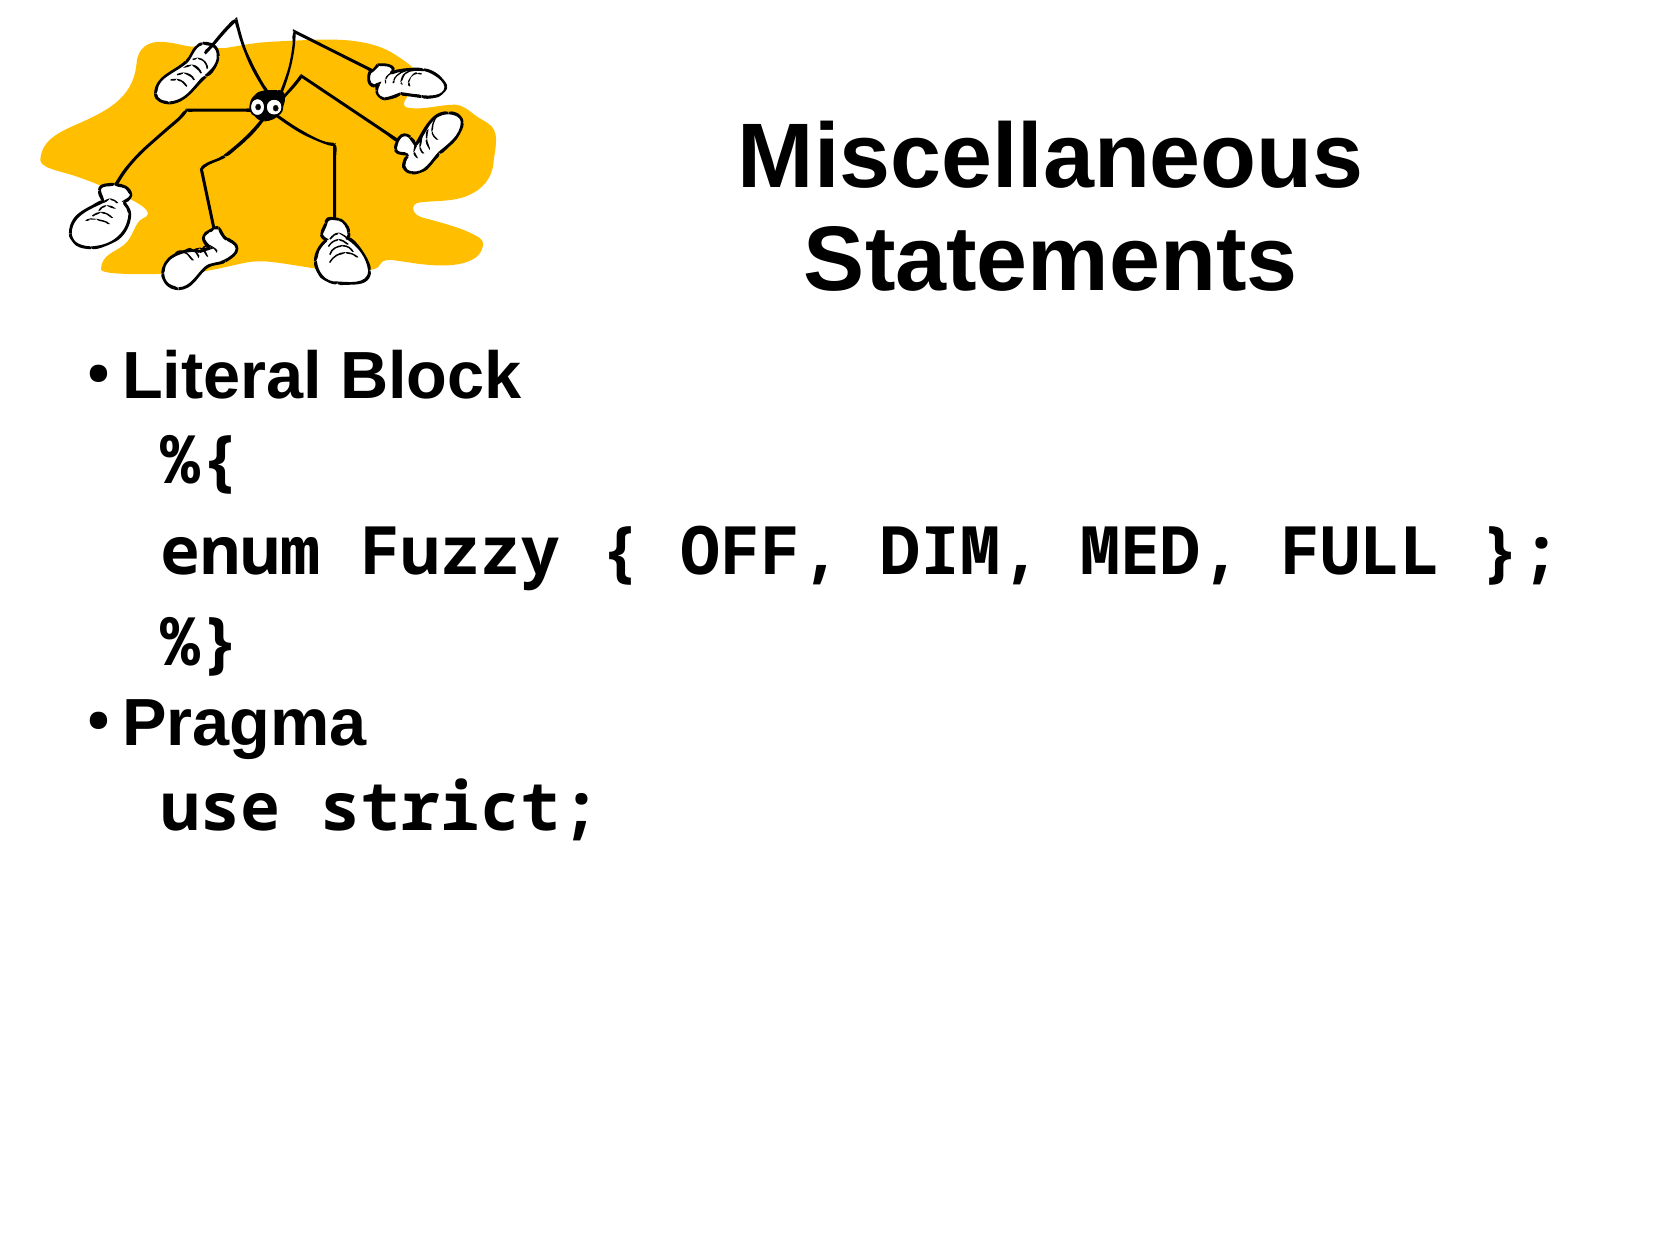

# Miscellaneous Statements
Literal Block
	%{
	enum Fuzzy { OFF, DIM, MED, FULL };
	%}
Pragma
	use strict;